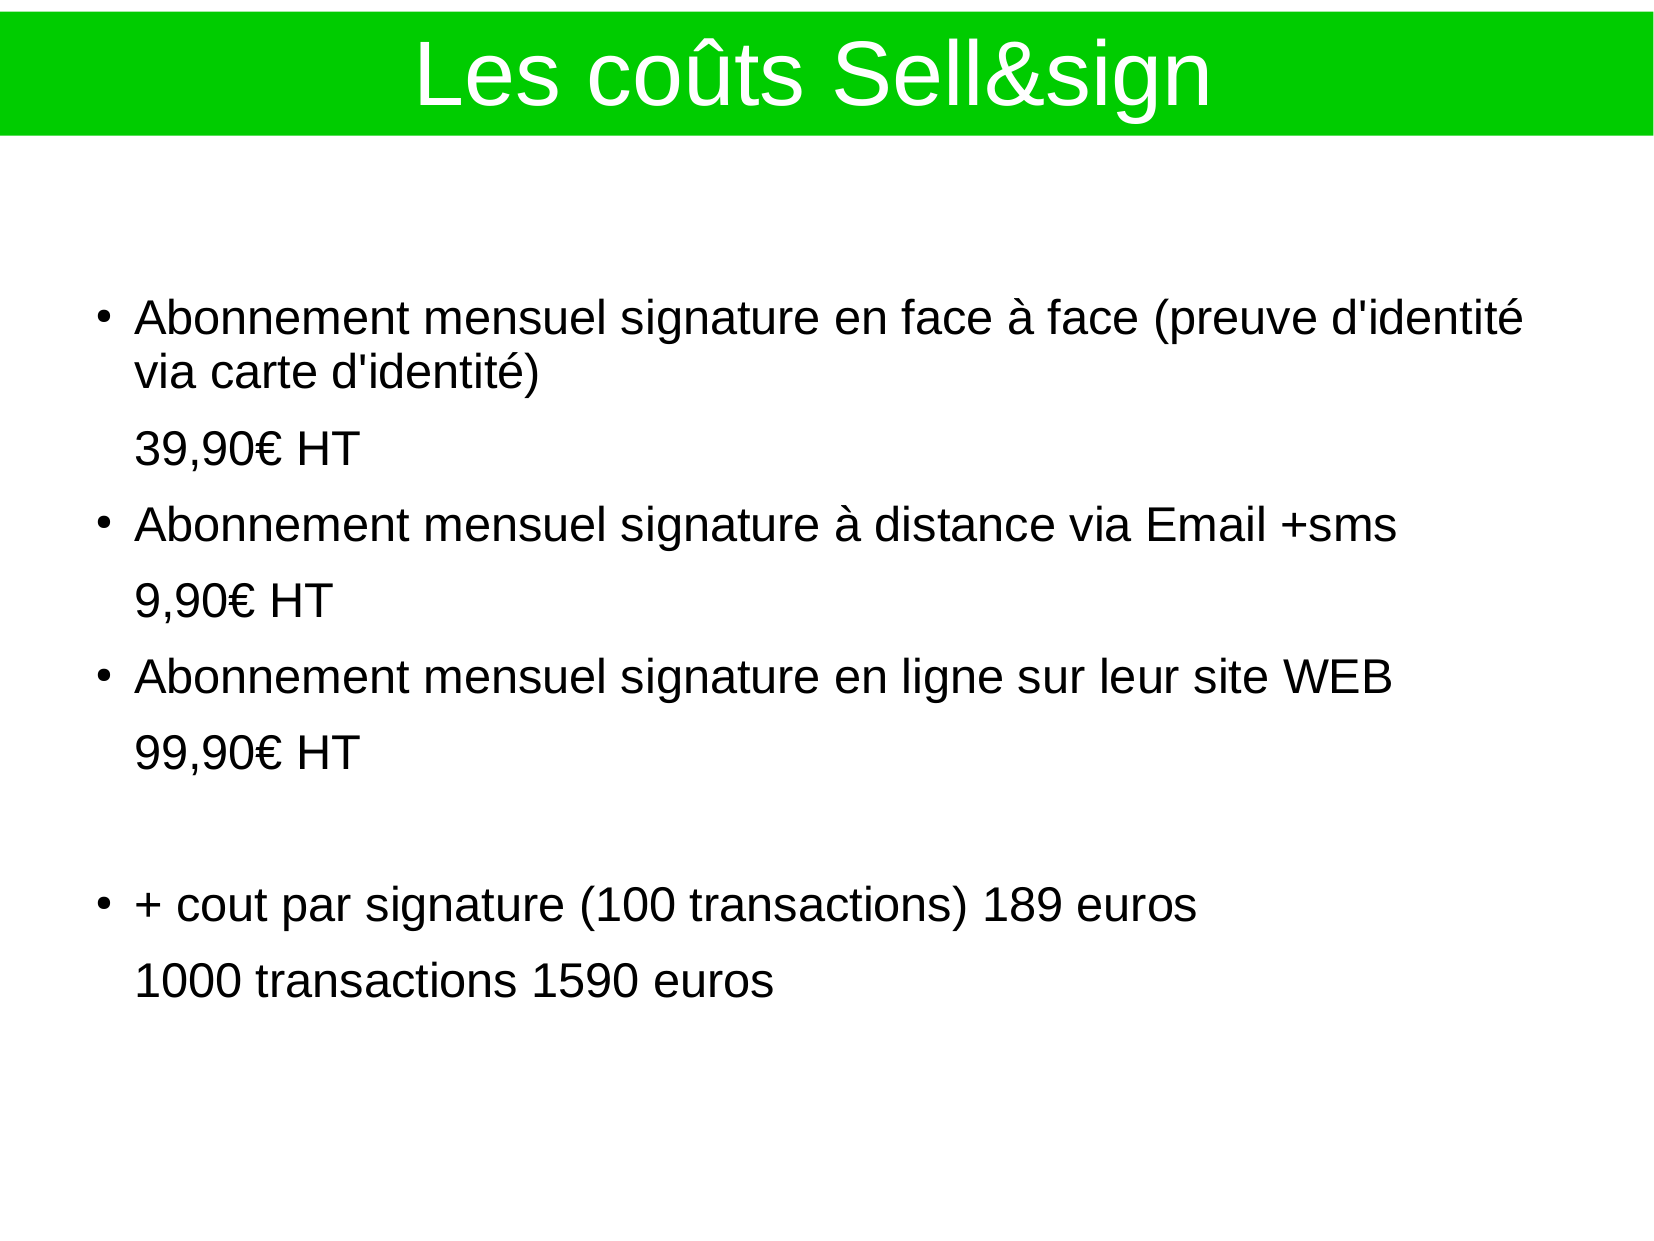

Les coûts Sell&sign
# Abonnement mensuel signature en face à face (preuve d'identité via carte d'identité)
39,90€ HT
Abonnement mensuel signature à distance via Email +sms
9,90€ HT
Abonnement mensuel signature en ligne sur leur site WEB
99,90€ HT
+ cout par signature (100 transactions) 189 euros
1000 transactions 1590 euros